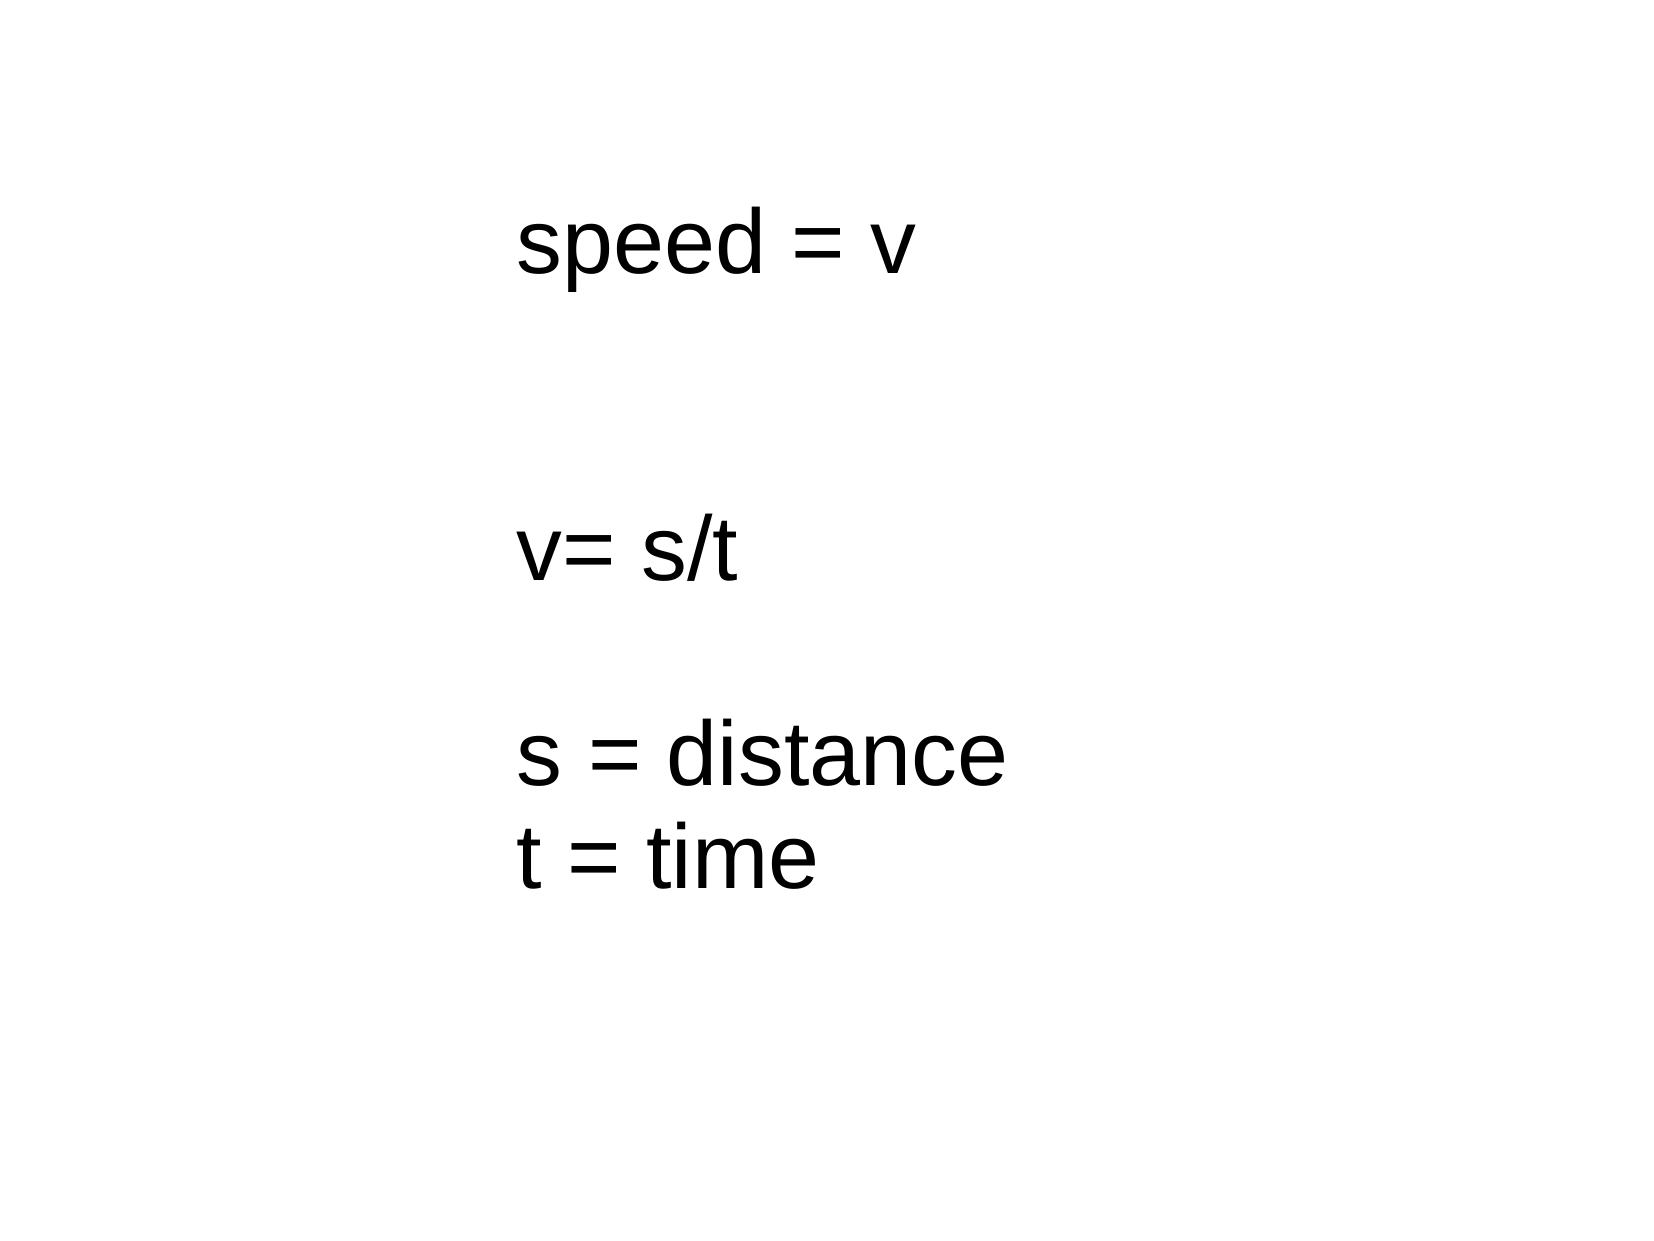

speed = v
v= s/t
s = distance
t = time